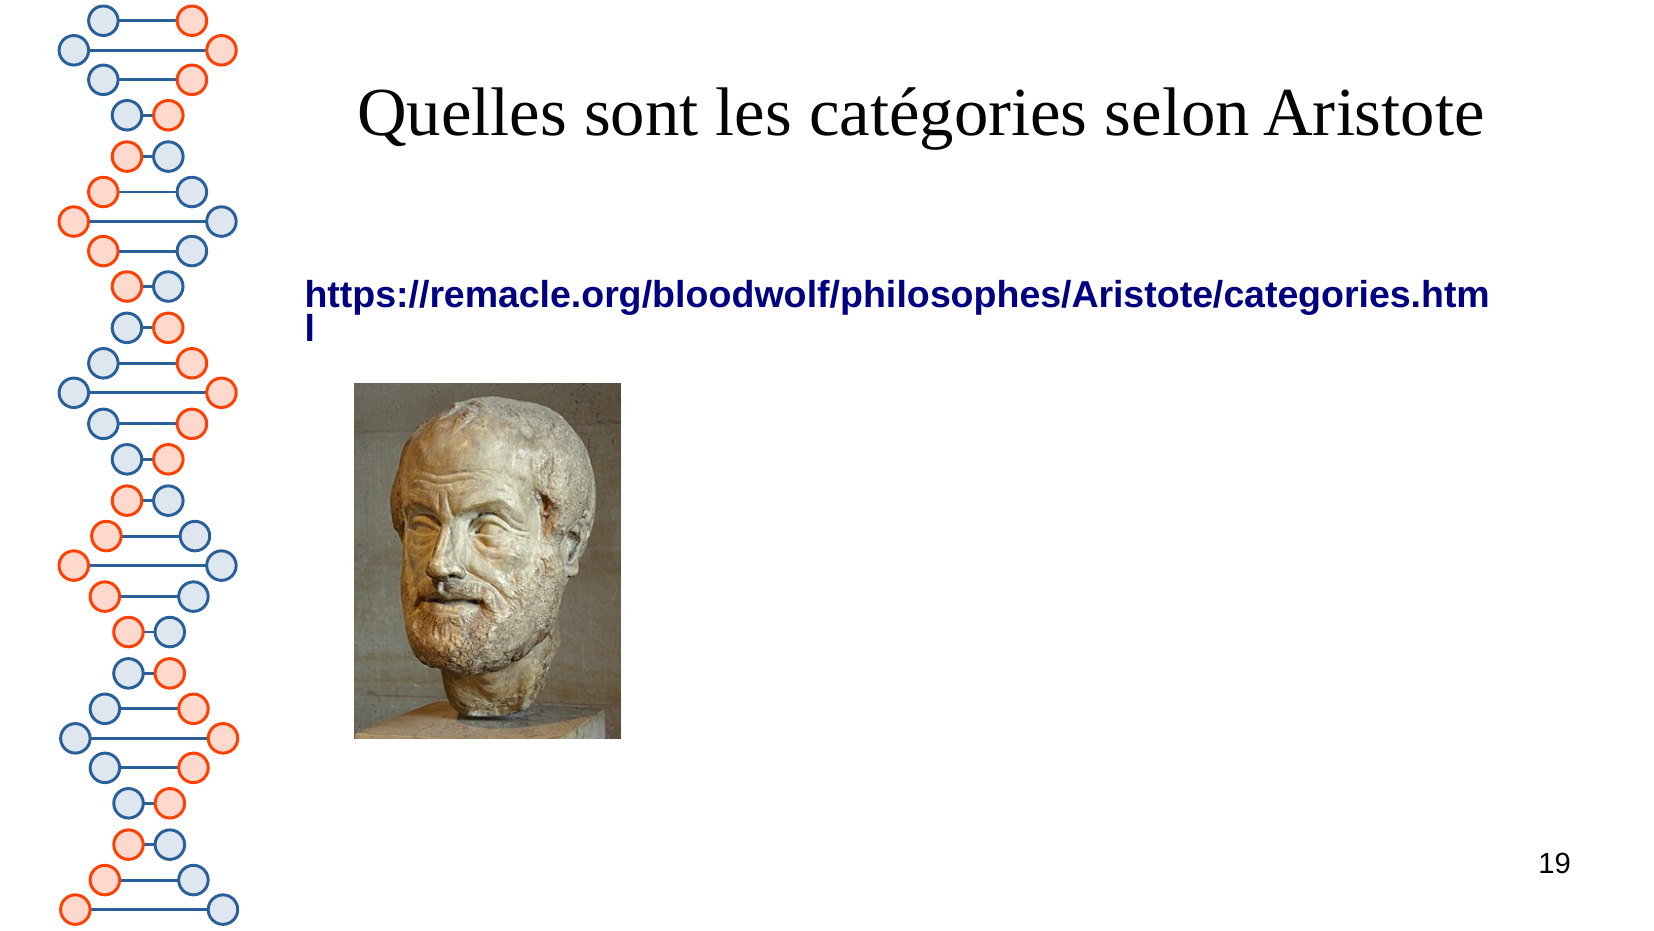

# Quelles sont les catégories selon Aristote
https://remacle.org/bloodwolf/philosophes/Aristote/categories.html
19